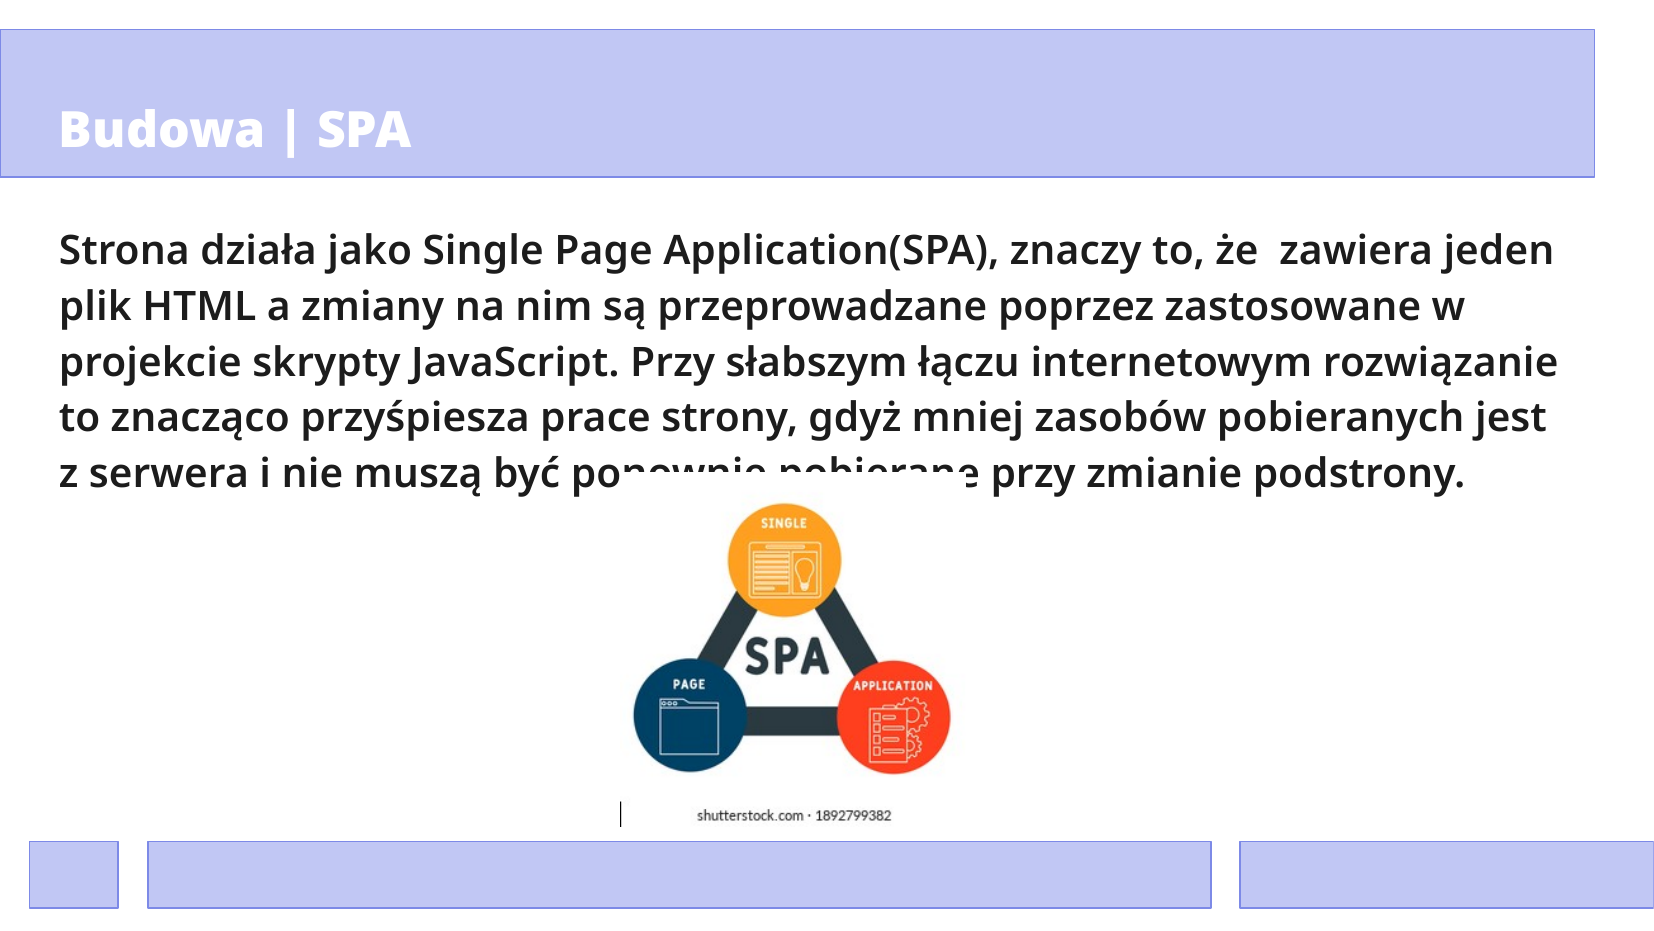

# Budowa | SPA
Strona działa jako Single Page Application(SPA), znaczy to, że zawiera jeden plik HTML a zmiany na nim są przeprowadzane poprzez zastosowane w projekcie skrypty JavaScript. Przy słabszym łączu internetowym rozwiązanie to znacząco przyśpiesza prace strony, gdyż mniej zasobów pobieranych jest z serwera i nie muszą być ponownie pobierane przy zmianie podstrony.